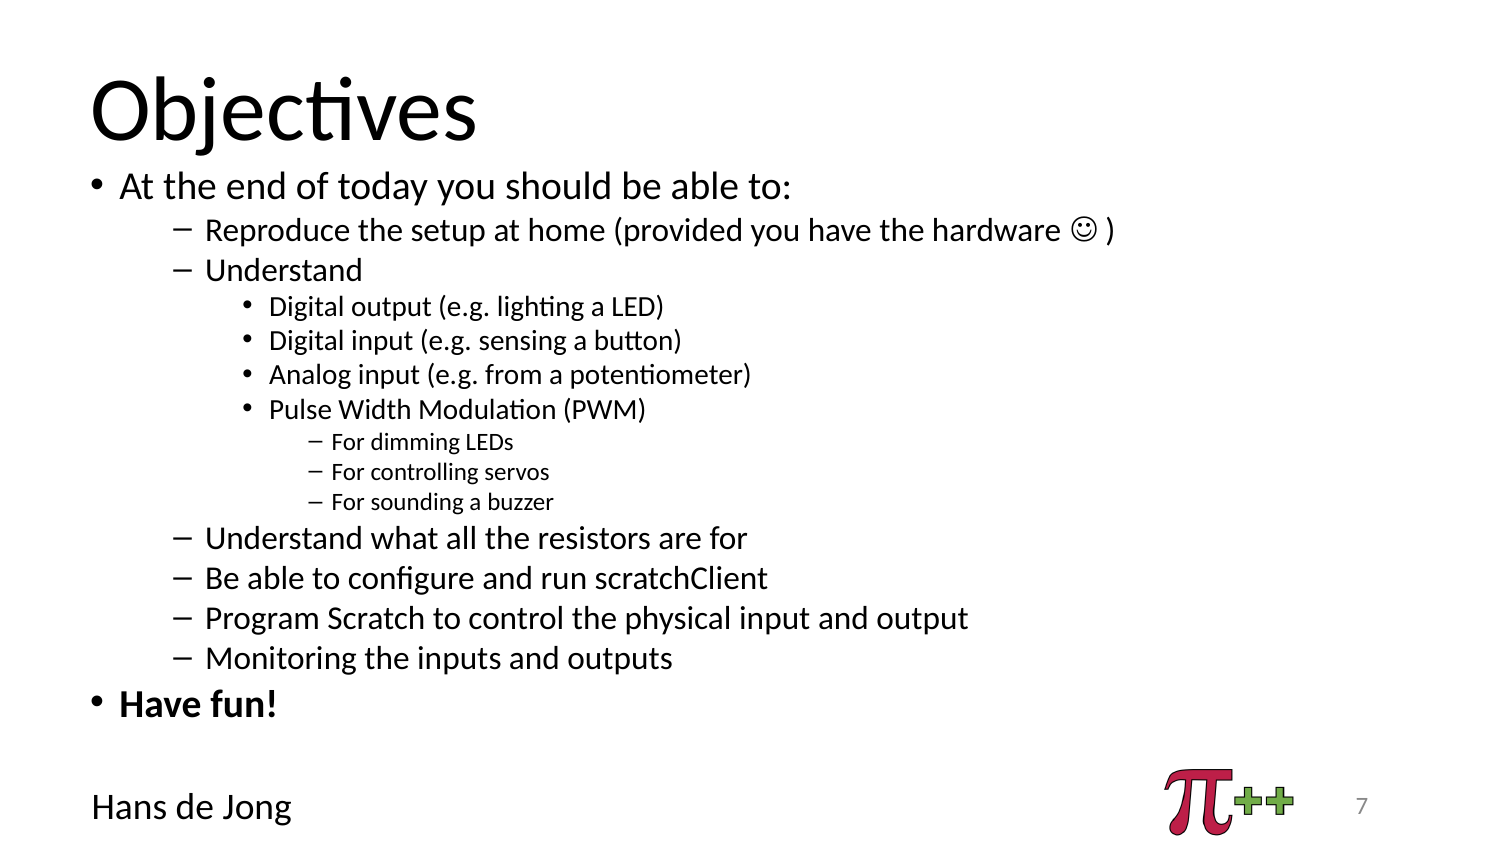

# Objectives
At the end of today you should be able to:
Reproduce the setup at home (provided you have the hardware  )
Understand
Digital output (e.g. lighting a LED)
Digital input (e.g. sensing a button)
Analog input (e.g. from a potentiometer)
Pulse Width Modulation (PWM)
For dimming LEDs
For controlling servos
For sounding a buzzer
Understand what all the resistors are for
Be able to configure and run scratchClient
Program Scratch to control the physical input and output
Monitoring the inputs and outputs
Have fun!
7